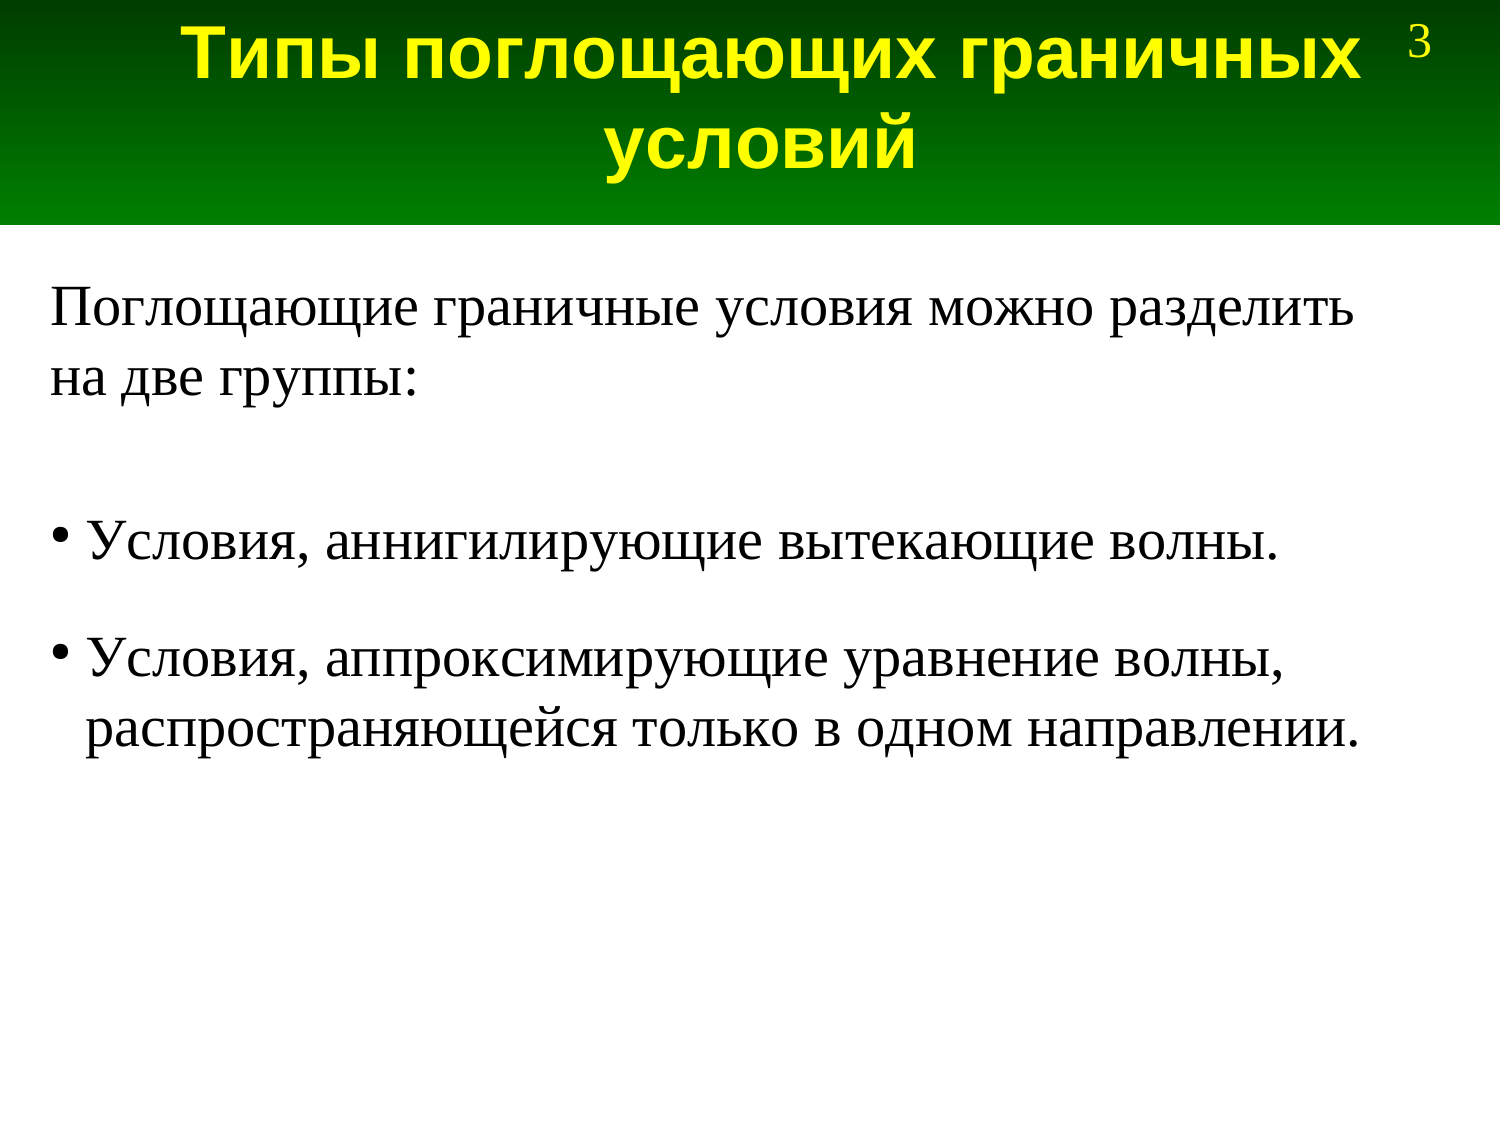

# Типы поглощающих граничных условий
Поглощающие граничные условия можно разделить на две группы:
Условия, аннигилирующие вытекающие волны.
Условия, аппроксимирующие уравнение волны, распространяющейся только в одном направлении.